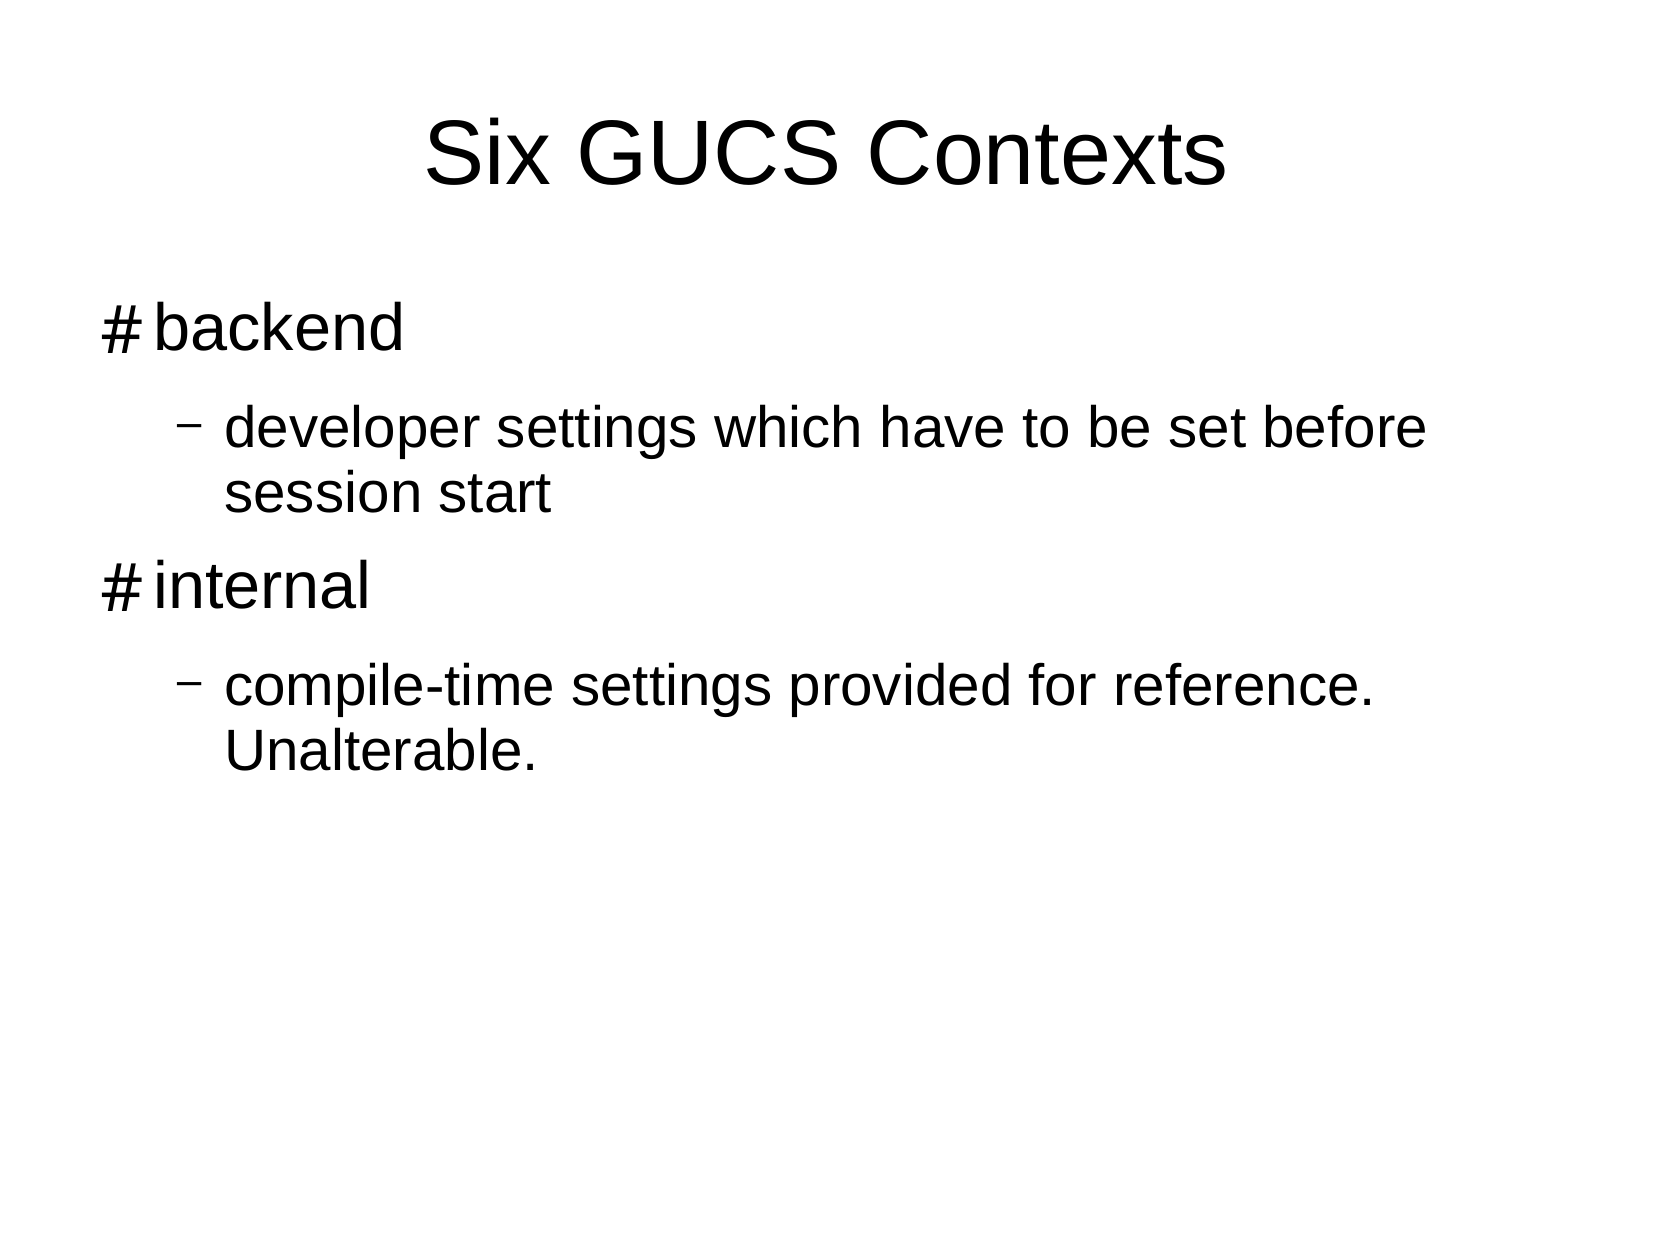

# Six GUCS Contexts
backend
developer settings which have to be set before session start
internal
compile-time settings provided for reference. Unalterable.